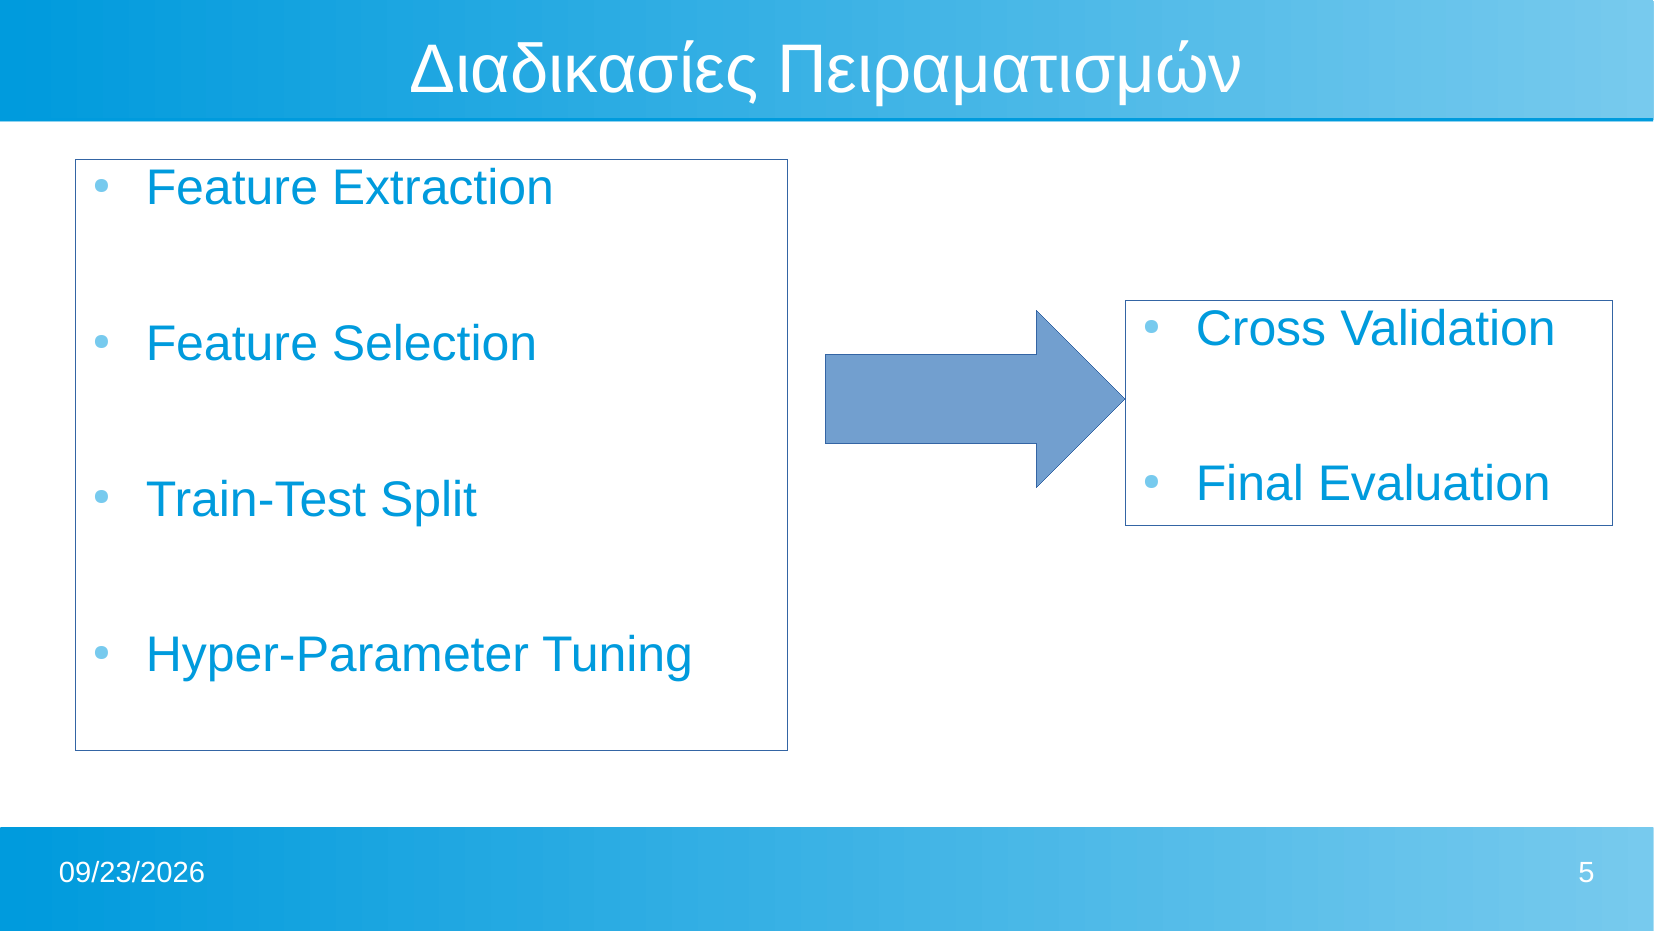

# Διαδικασίες Πειραματισμών
Feature Extraction
Feature Selection
Train-Test Split
Hyper-Parameter Tuning
Cross Validation
Final Evaluation
5